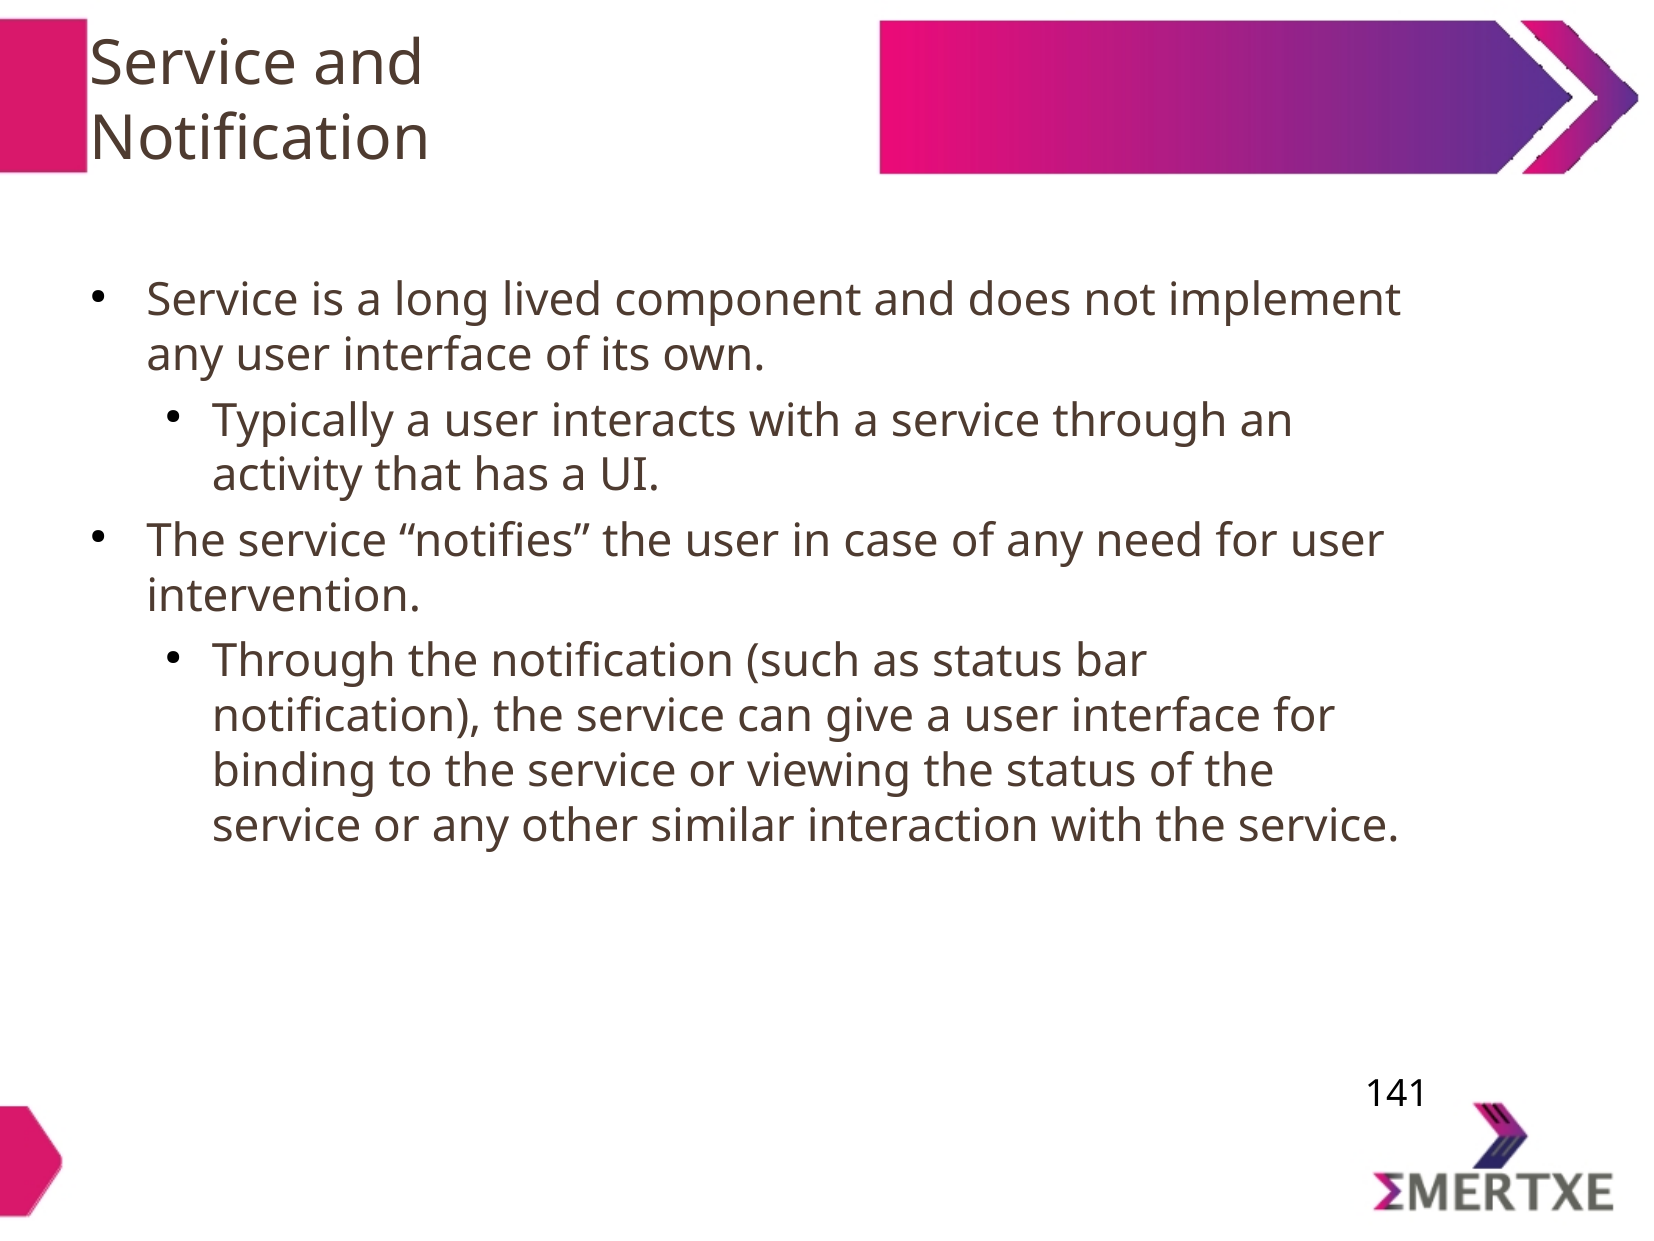

# Service and Notification
Service is a long lived component and does not implement any user interface of its own.
Typically a user interacts with a service through an activity that has a UI.
The service “notifies” the user in case of any need for user intervention.
Through the notification (such as status bar notification), the service can give a user interface for binding to the service or viewing the status of the service or any other similar interaction with the service.